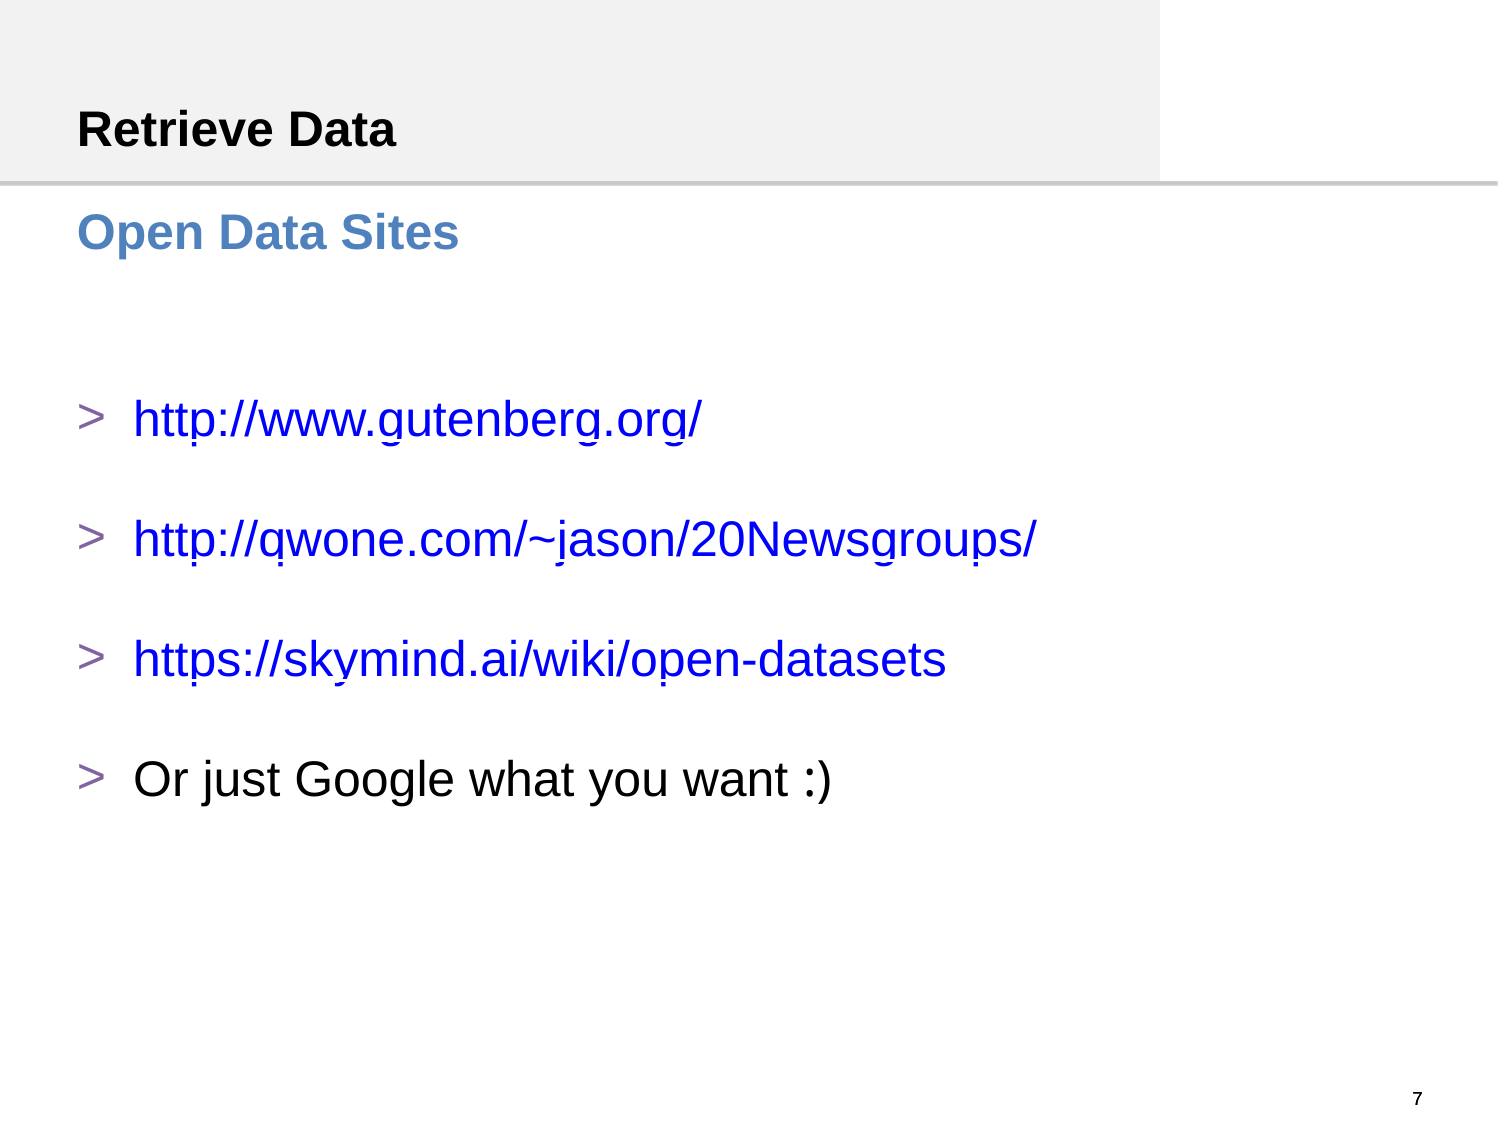

Retrieve Data
Open Data Sites
http://www.gutenberg.org/
http://qwone.com/~jason/20Newsgroups/
https://skymind.ai/wiki/open-datasets
Or just Google what you want :)